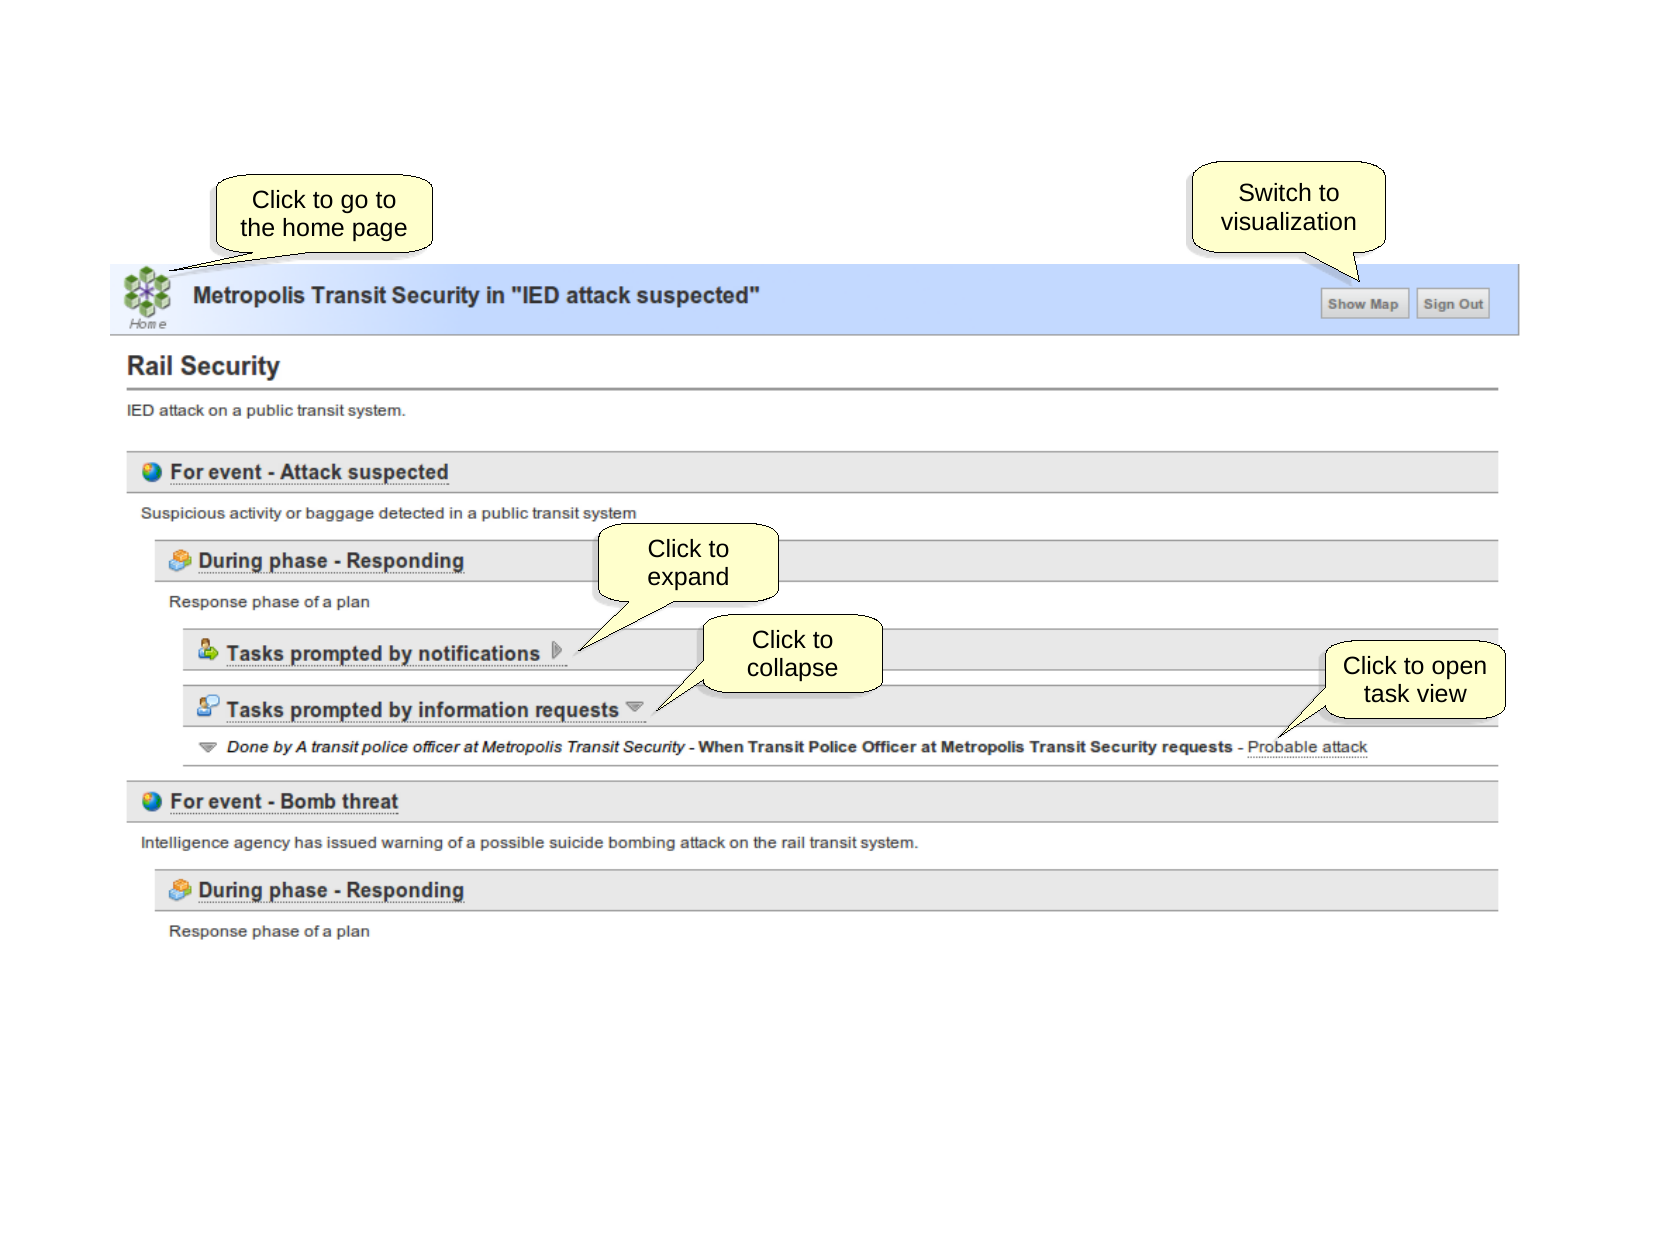

Switch to visualization
Click to go to the home page
Click to expand
Click to collapse
Click to open task view